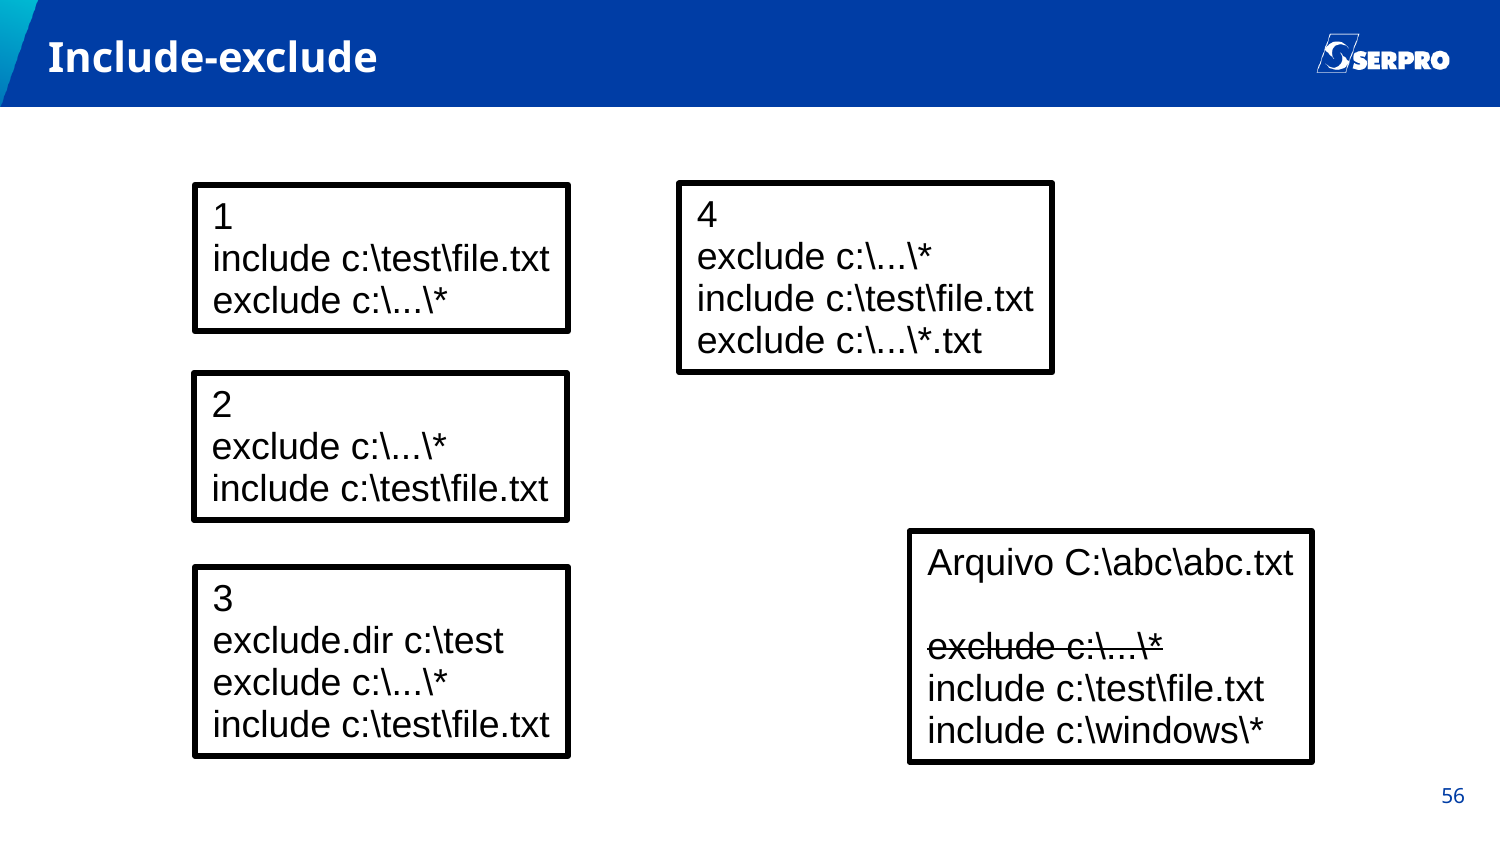

# Include-exclude
4
exclude c:\...\*
include c:\test\file.txt
exclude c:\...\*.txt
1
include c:\test\file.txt
exclude c:\...\*
2
exclude c:\...\*
include c:\test\file.txt
Arquivo C:\abc\abc.txt
exclude c:\...\*
include c:\test\file.txt
include c:\windows\*
3
exclude.dir c:\test
exclude c:\...\*
include c:\test\file.txt